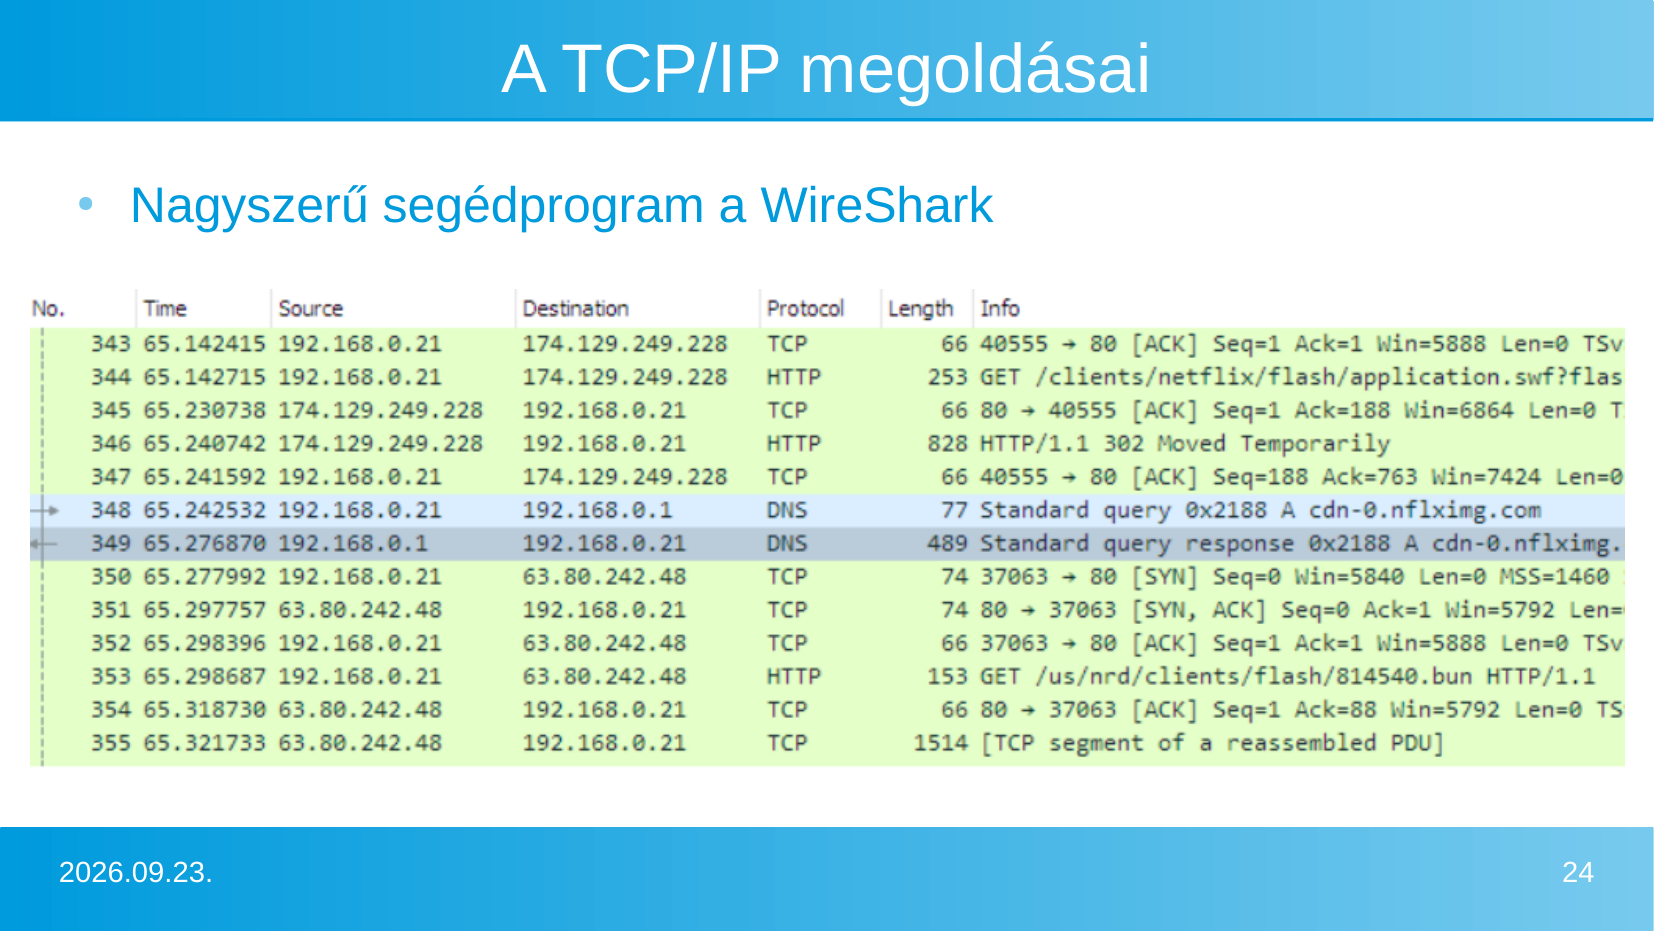

# A TCP/IP megoldásai
Nagyszerű segédprogram a WireShark
24